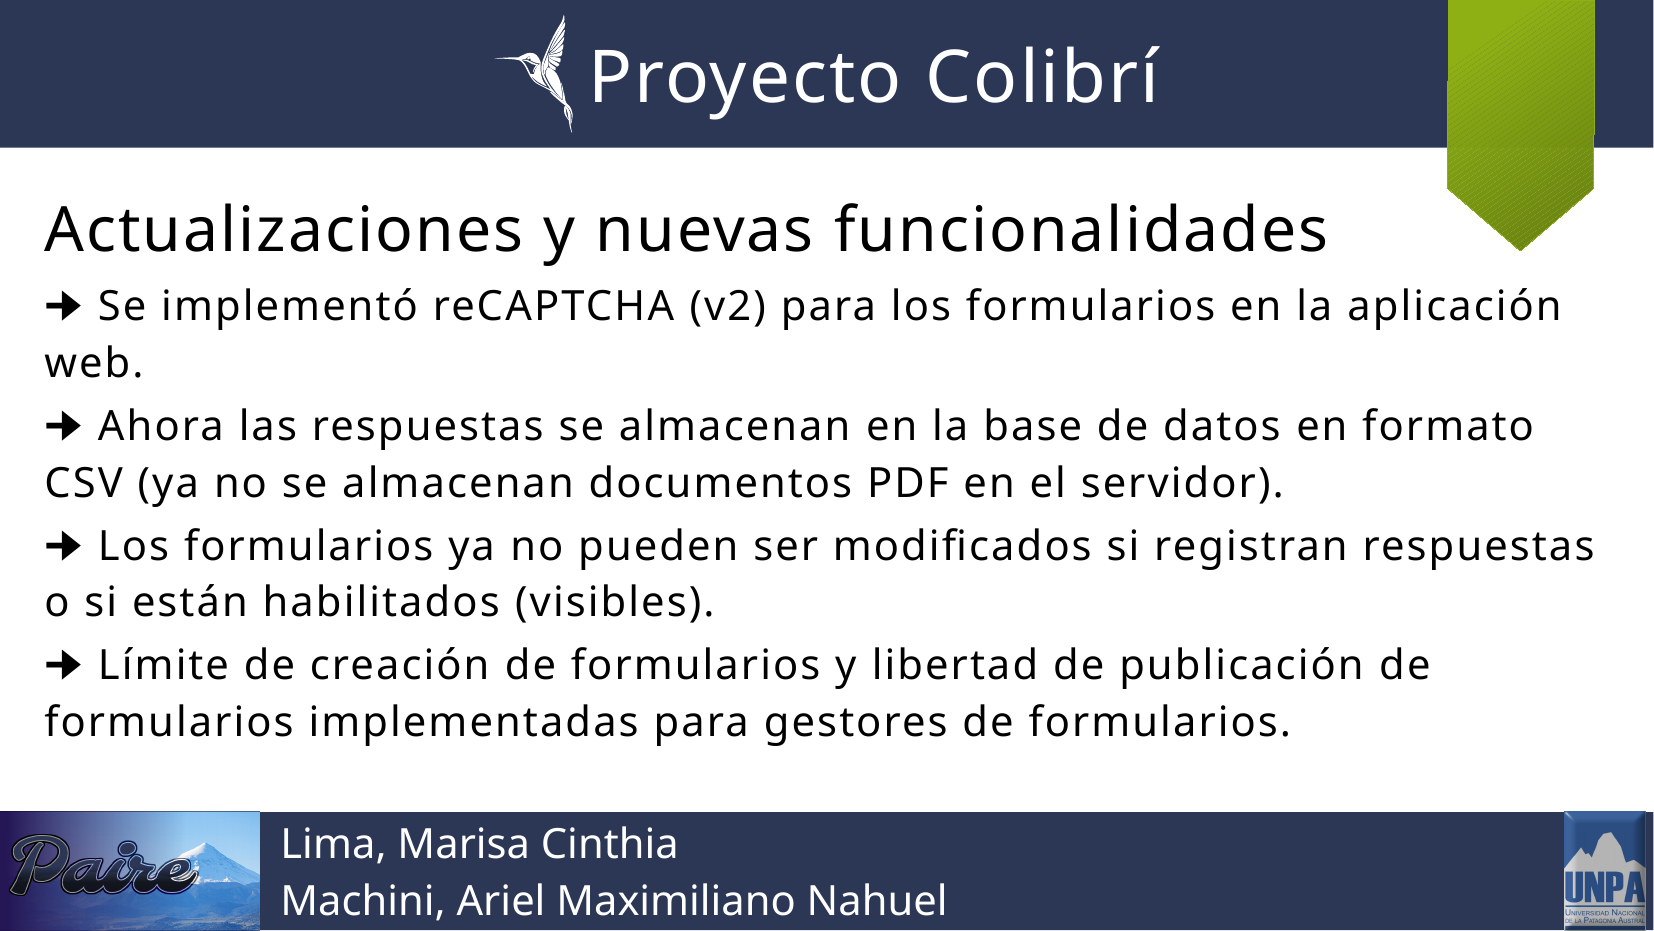

Proyecto Colibrí
Actualizaciones y nuevas funcionalidades
🠊 Se implementó reCAPTCHA (v2) para los formularios en la aplicación web.
🠊 Ahora las respuestas se almacenan en la base de datos en formato CSV (ya no se almacenan documentos PDF en el servidor).
🠊 Los formularios ya no pueden ser modificados si registran respuestas o si están habilitados (visibles).
🠊 Límite de creación de formularios y libertad de publicación de formularios implementadas para gestores de formularios.
Lima, Marisa Cinthia
Machini, Ariel Maximiliano Nahuel